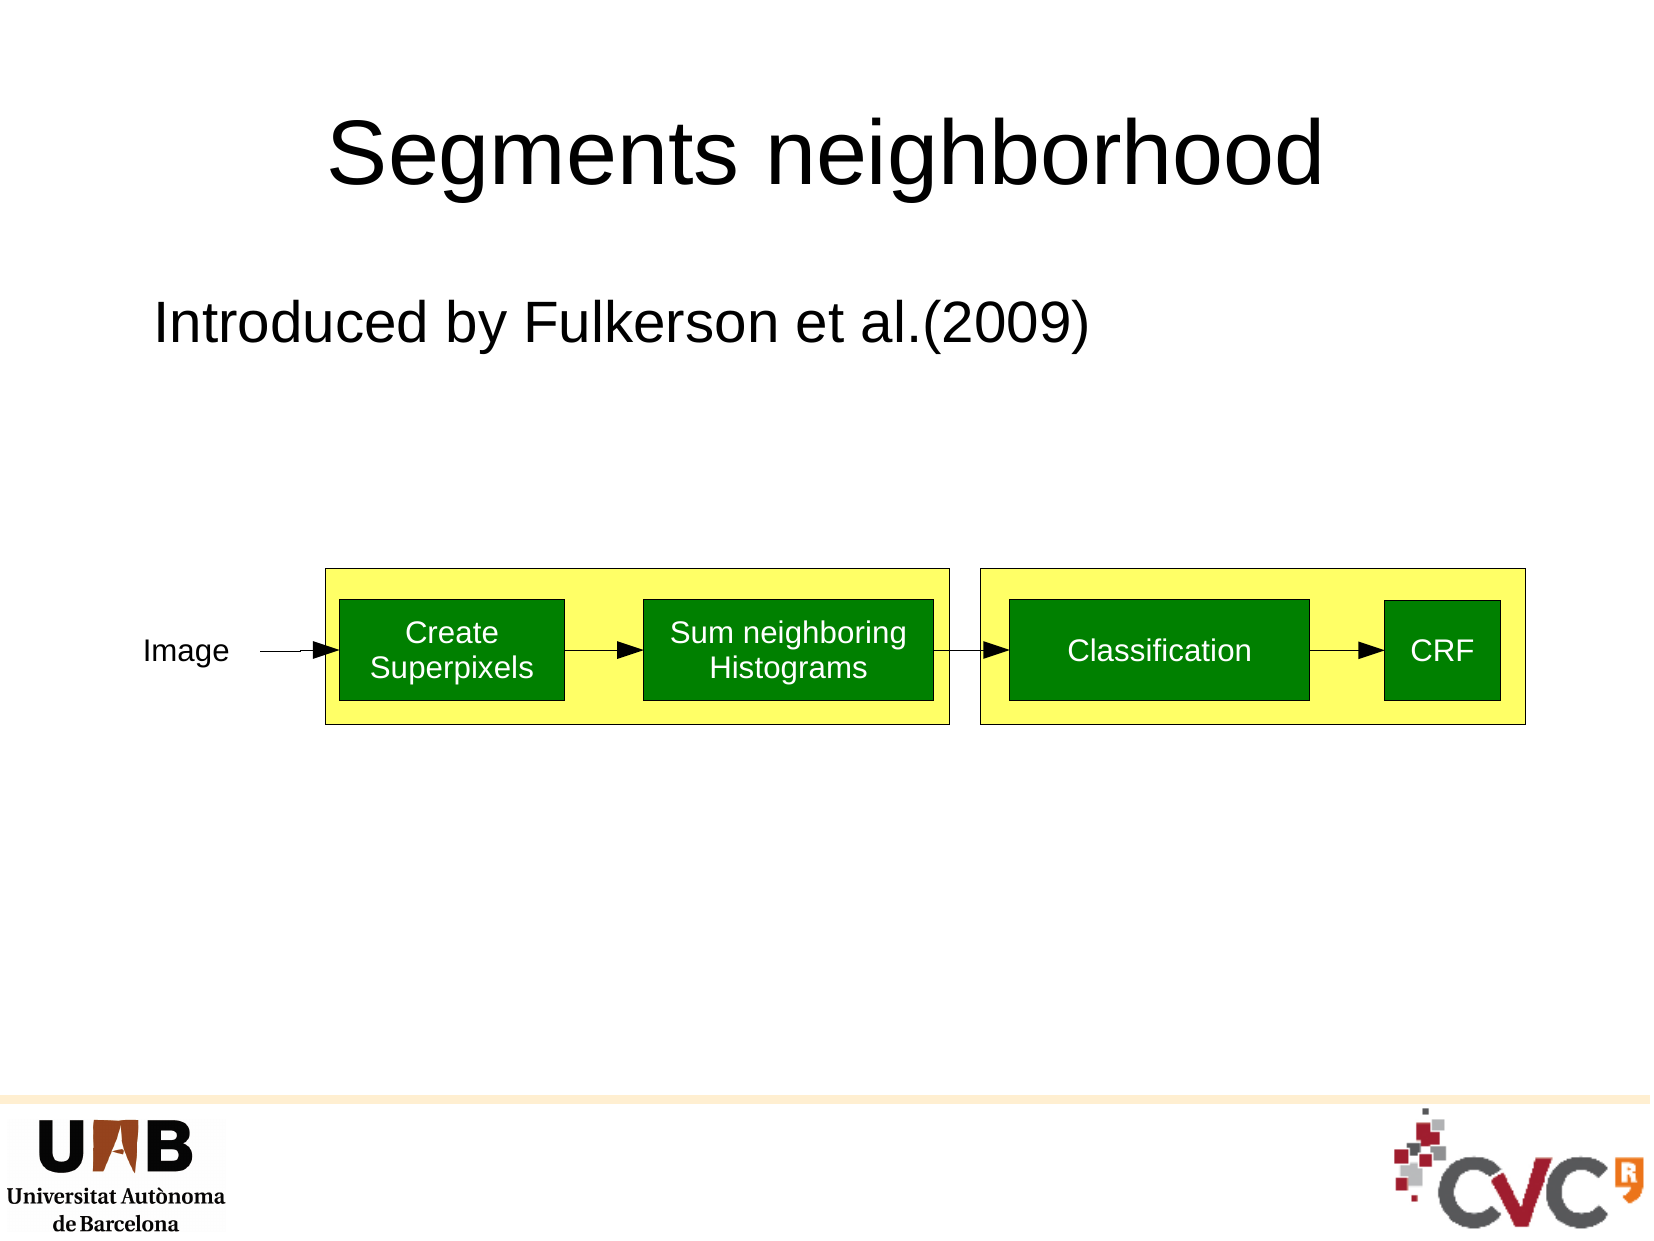

# Segments neighborhood
Introduced by Fulkerson et al.(2009)
Create
Superpixels
Classification
Sum neighboring
Histograms
CRF
Image